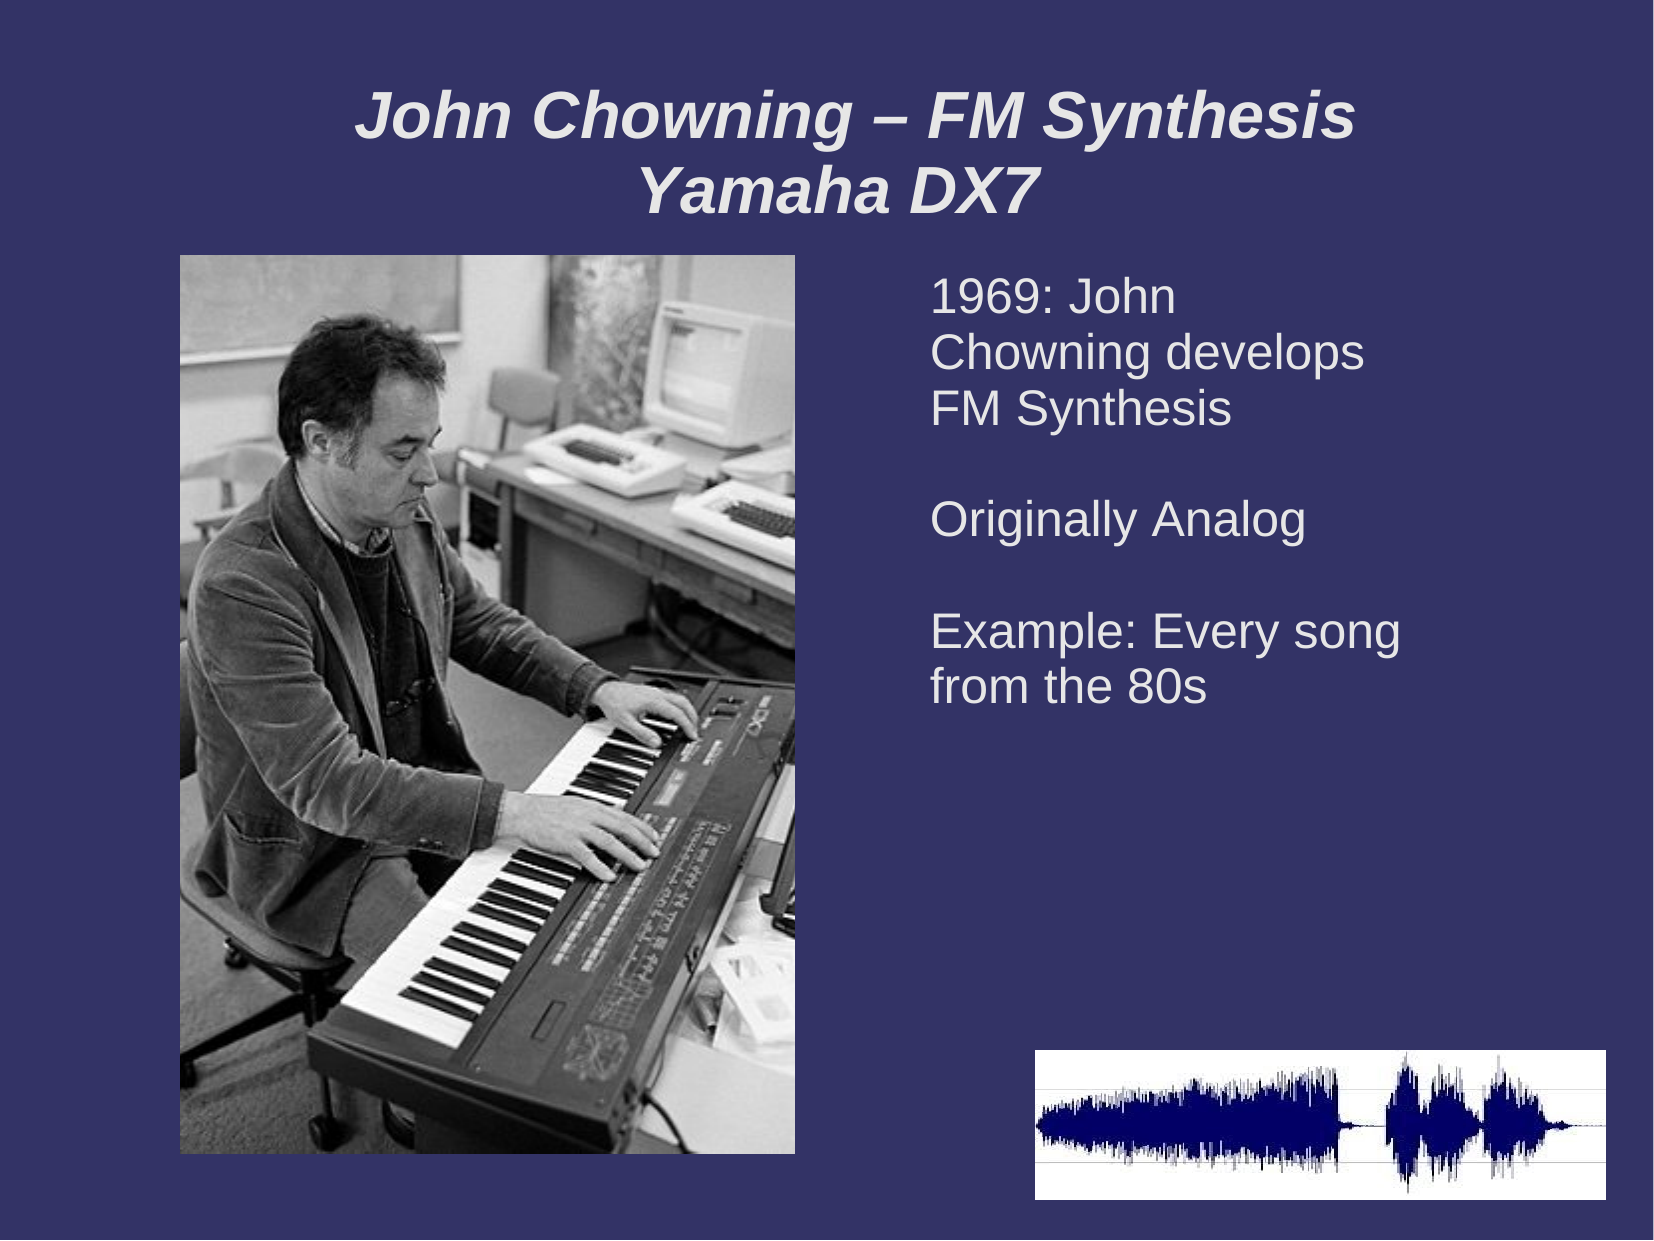

# John Chowning – FM Synthesis Yamaha DX7
1969: John Chowning develops FM Synthesis
Originally Analog
Example: Every song from the 80s